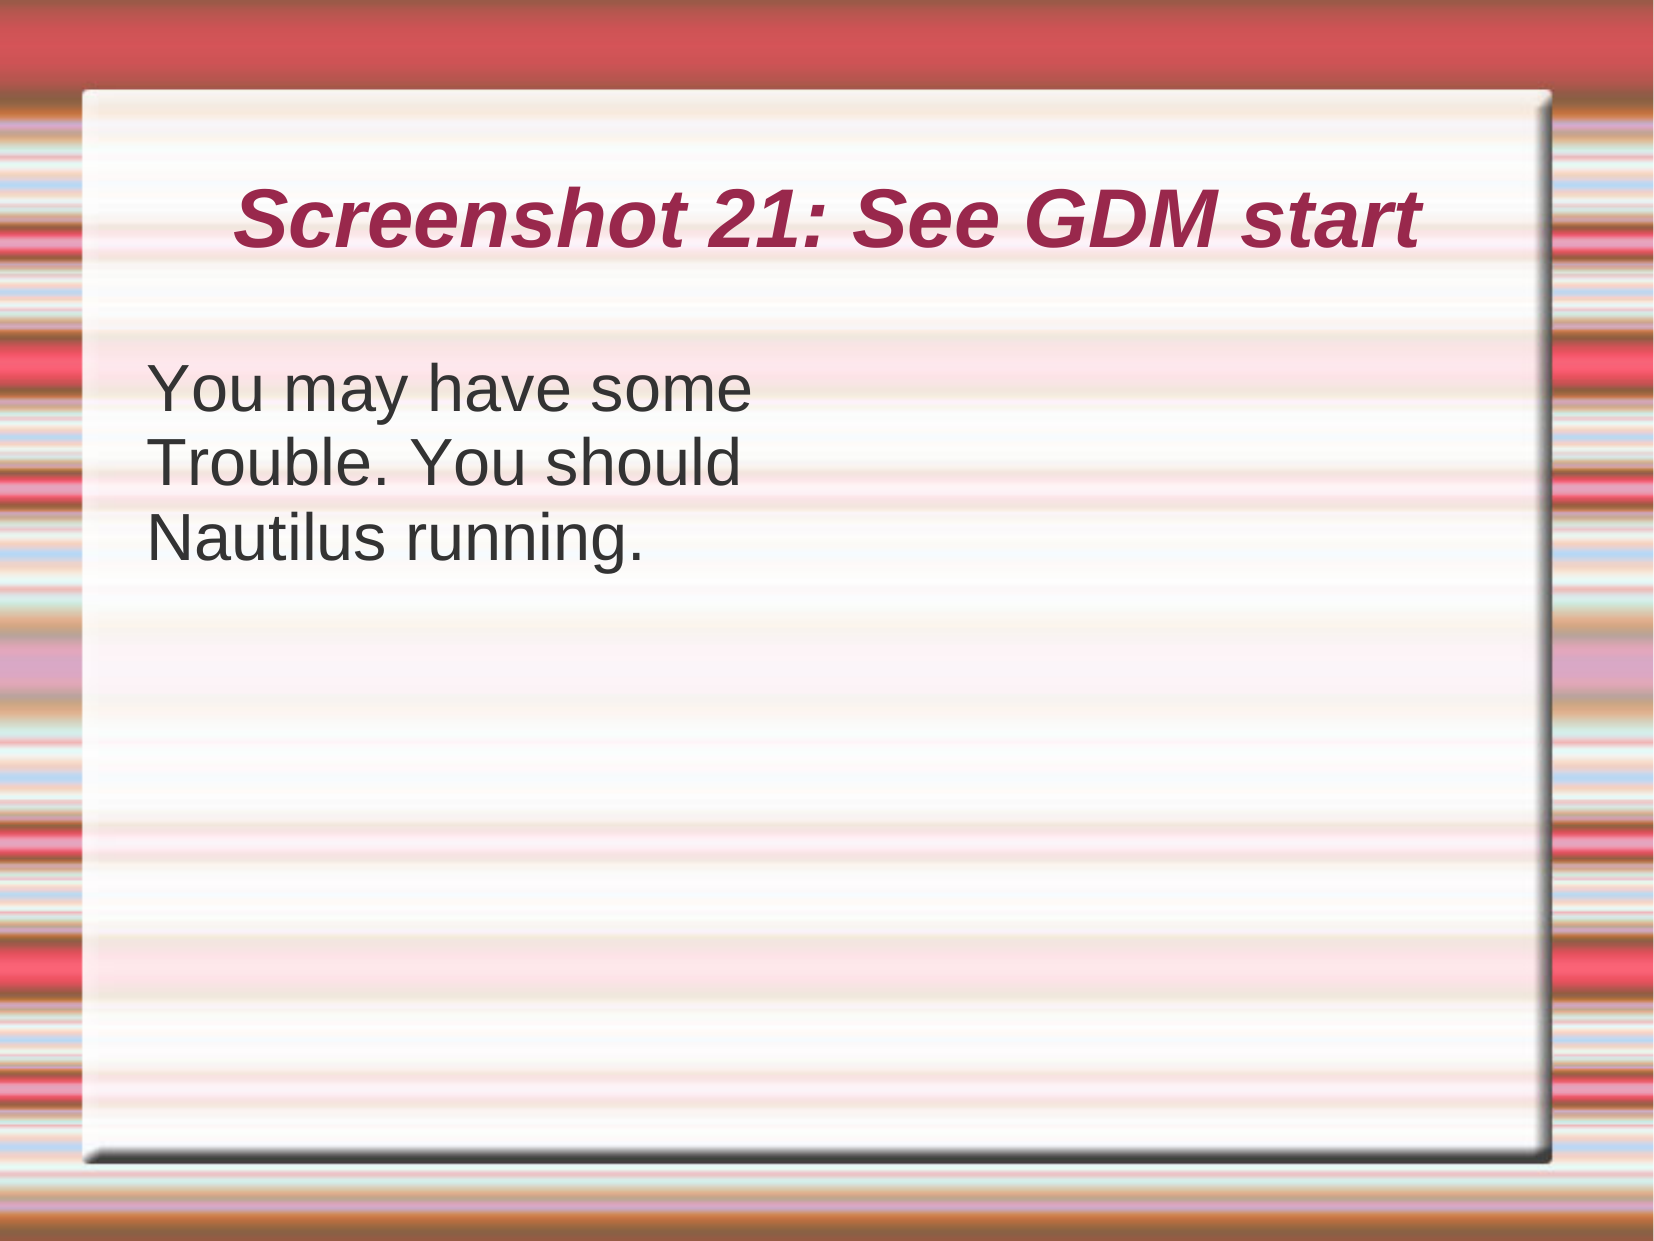

# Screenshot 21: See GDM start
You may have some
Trouble. You should
Nautilus running.